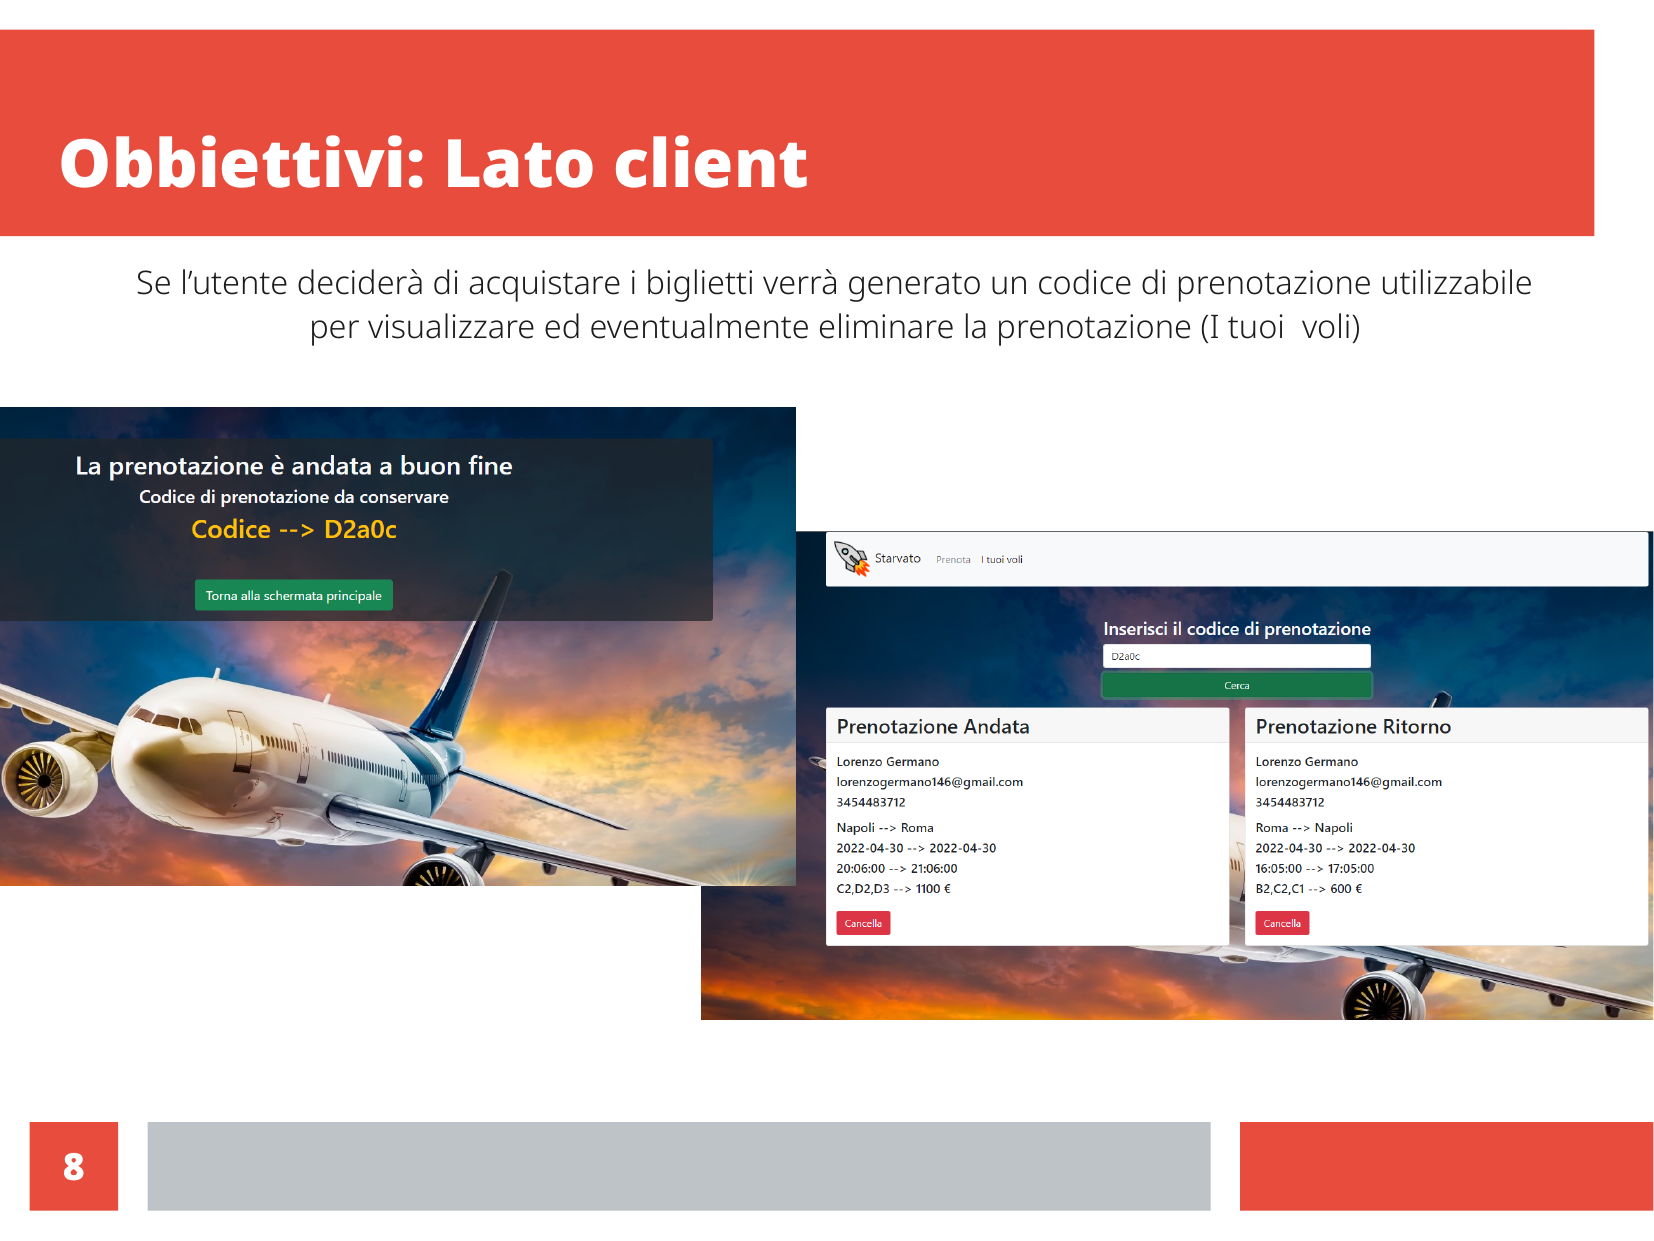

# Obbiettivi: Lato client
Se l’utente deciderà di acquistare i biglietti verrà generato un codice di prenotazione utilizzabile per visualizzare ed eventualmente eliminare la prenotazione (I tuoi voli)
8